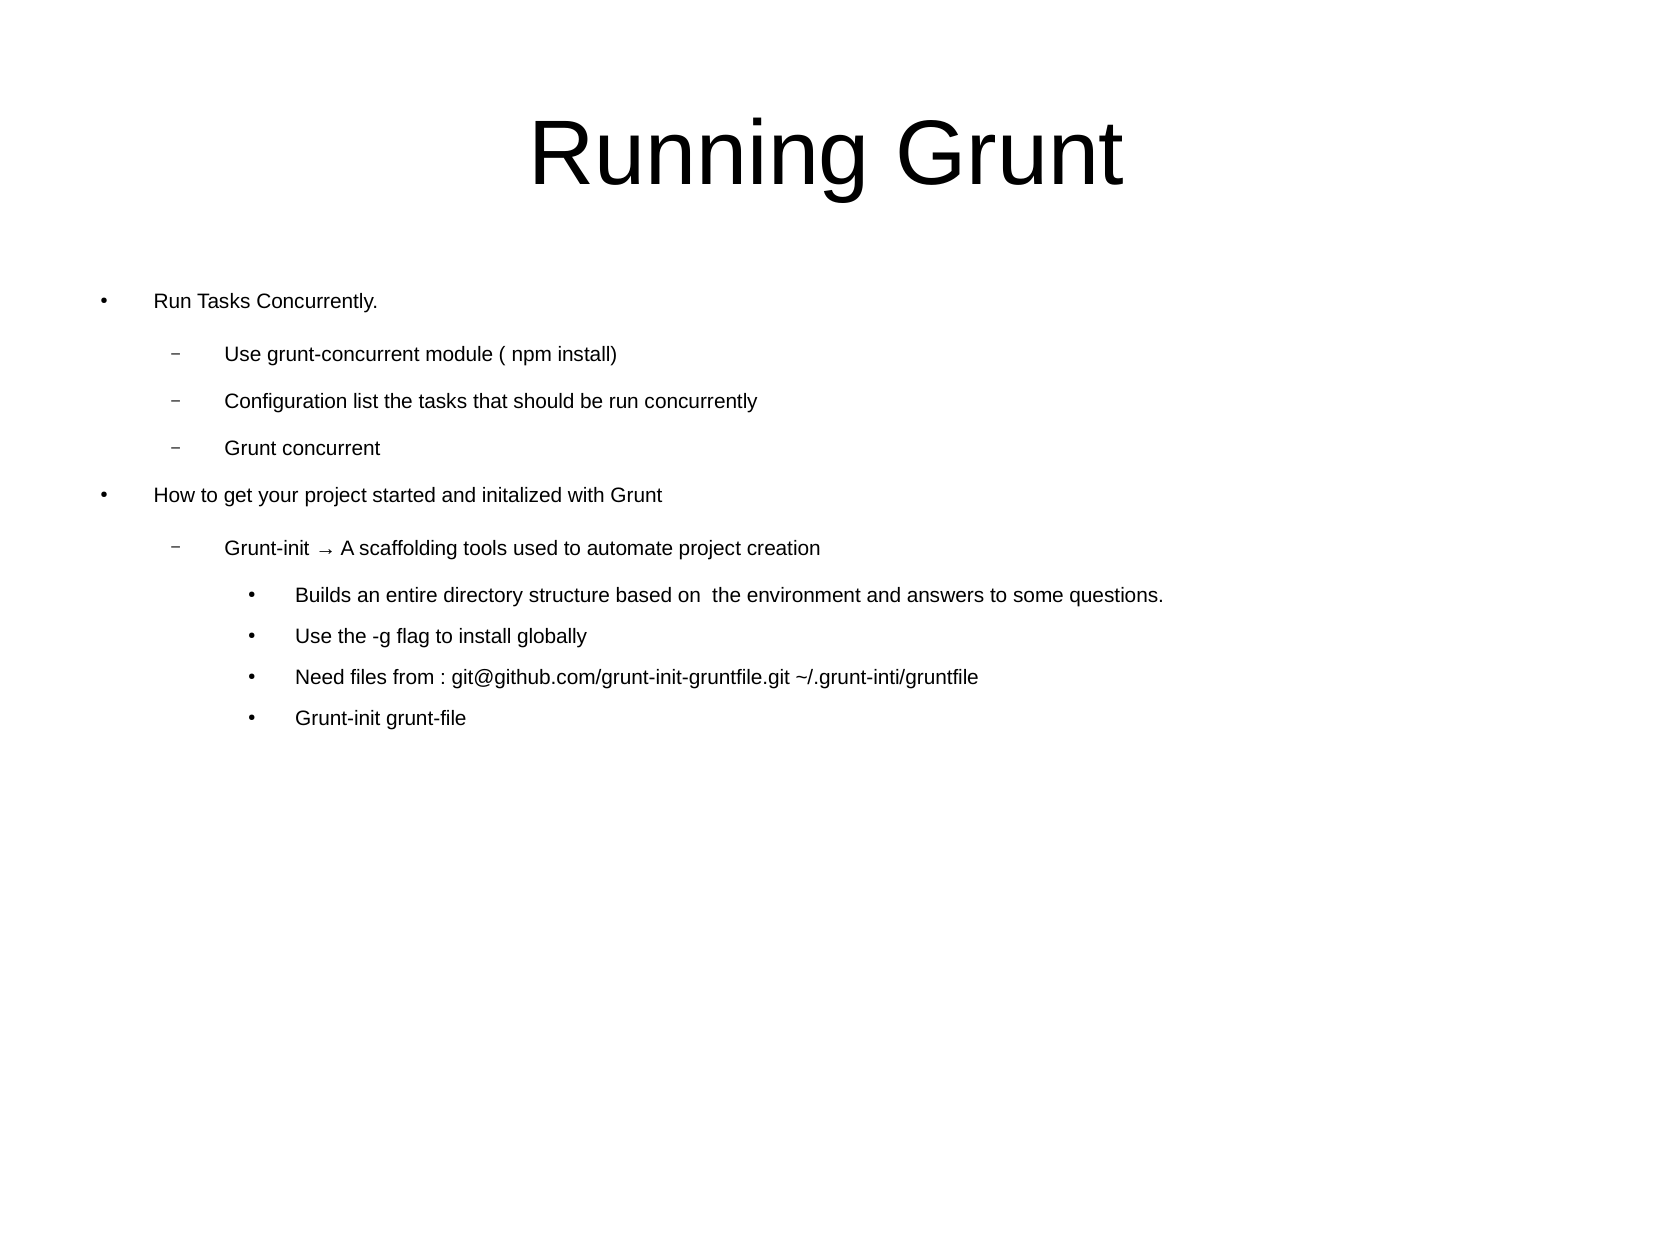

# Running Grunt
Run Tasks Concurrently.
Use grunt-concurrent module ( npm install)
Configuration list the tasks that should be run concurrently
Grunt concurrent
How to get your project started and initalized with Grunt
Grunt-init → A scaffolding tools used to automate project creation
Builds an entire directory structure based on the environment and answers to some questions.
Use the -g flag to install globally
Need files from : git@github.com/grunt-init-gruntfile.git ~/.grunt-inti/gruntfile
Grunt-init grunt-file